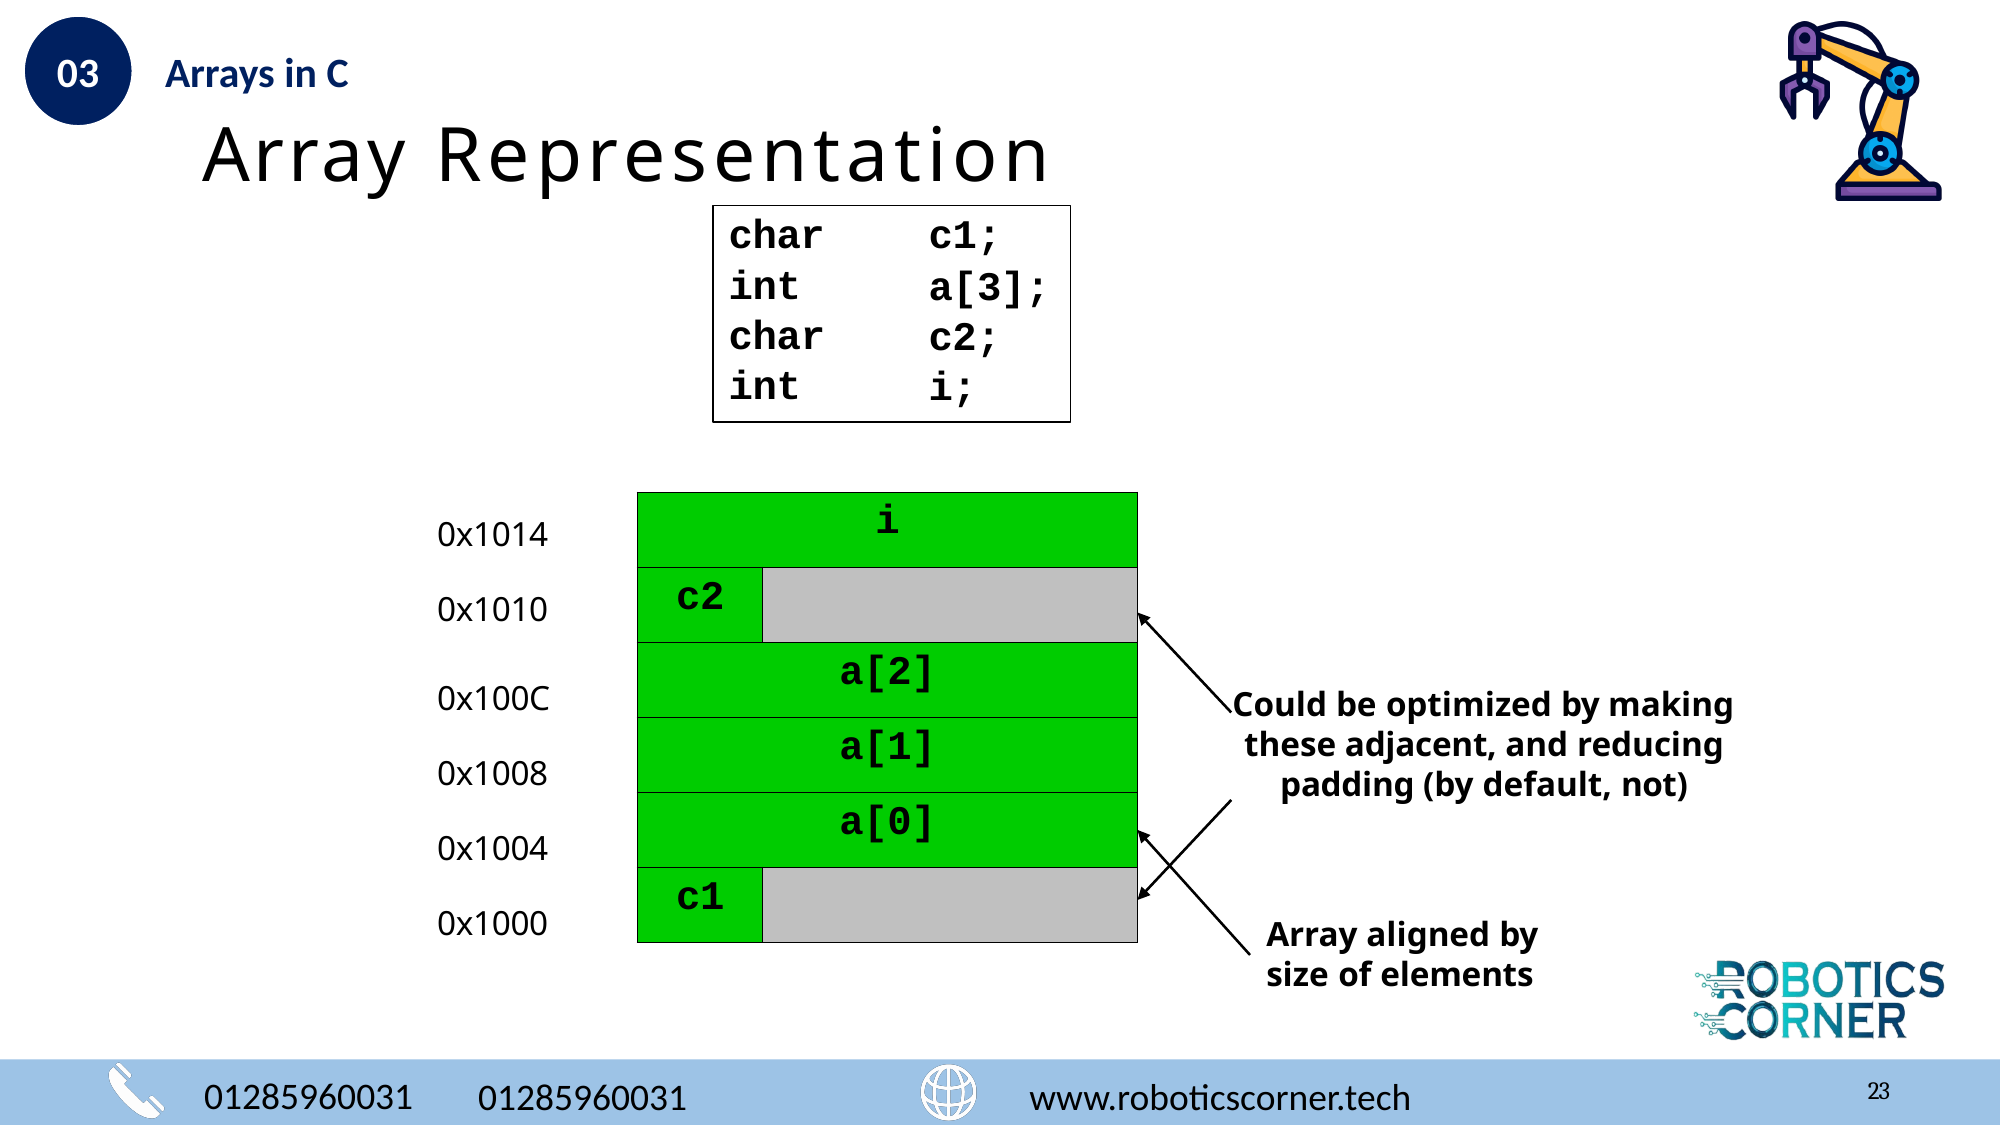

03
Arrays in C
# Array Representation
char
int char int
c1;
a[3];
c2;
i;
| i | |
| --- | --- |
| c2 | |
| a[2] | |
| a[1] | |
| a[0] | |
| c1 | |
0x1014
0x1010
0x100C
0x1008
0x1004
0x1000
Could be optimized by making these adjacent, and reducing padding (by default, not)
Array aligned by
size of elements